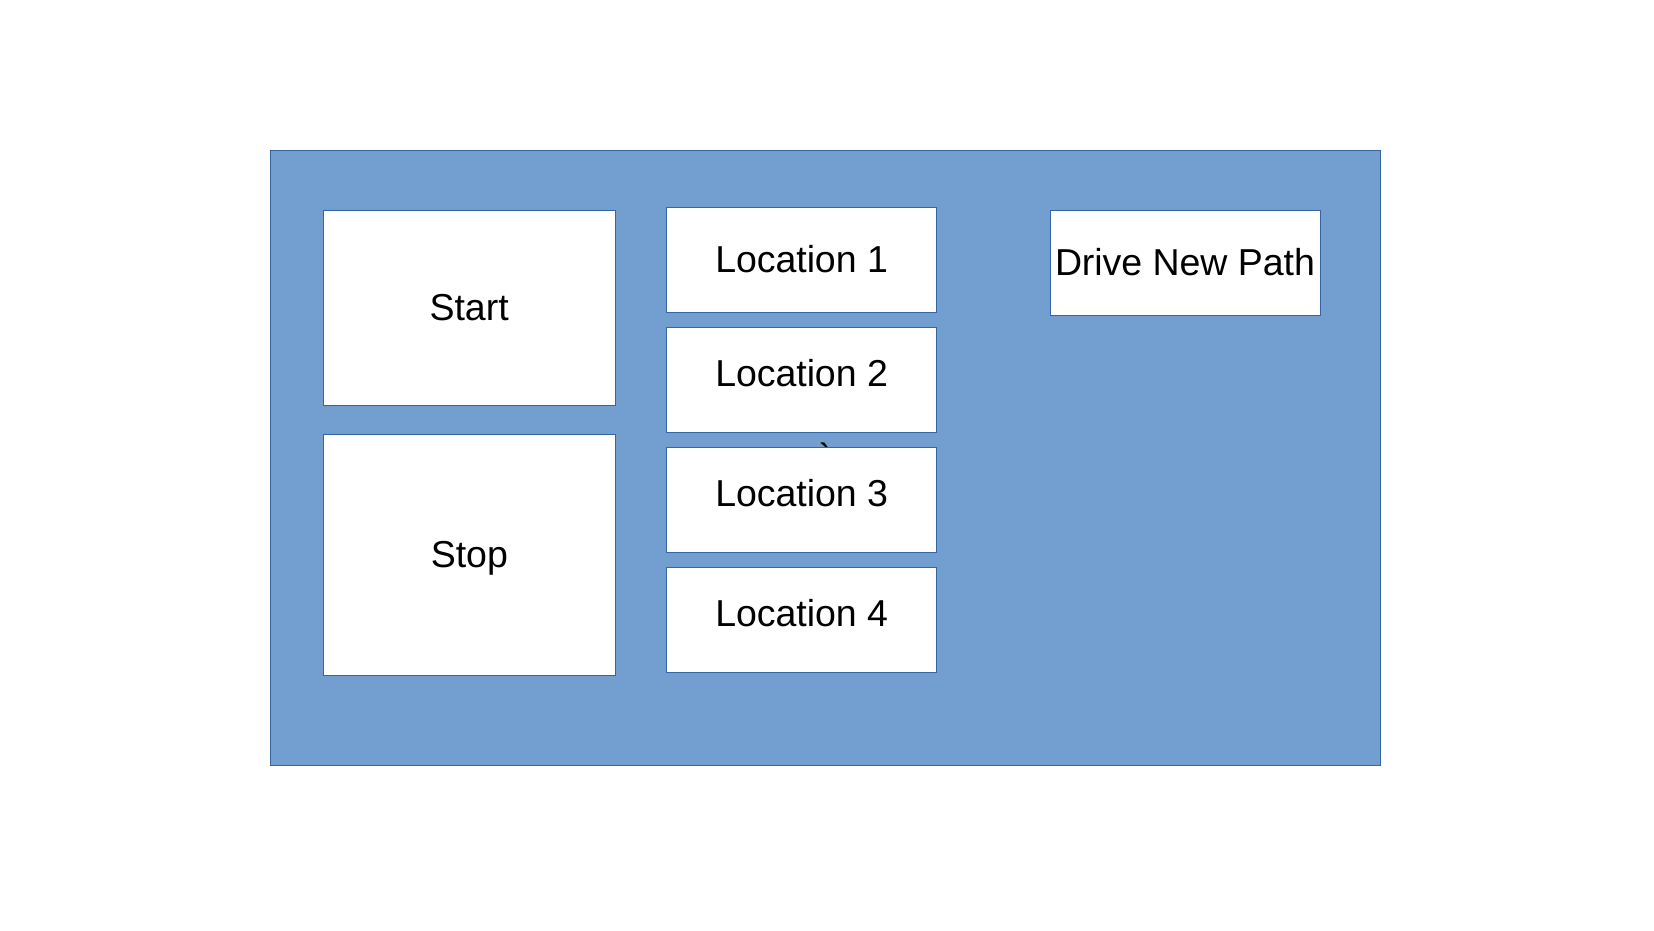

`
Location 1
Start
Drive New Path
Location 2
Stop
Location 3
Location 4